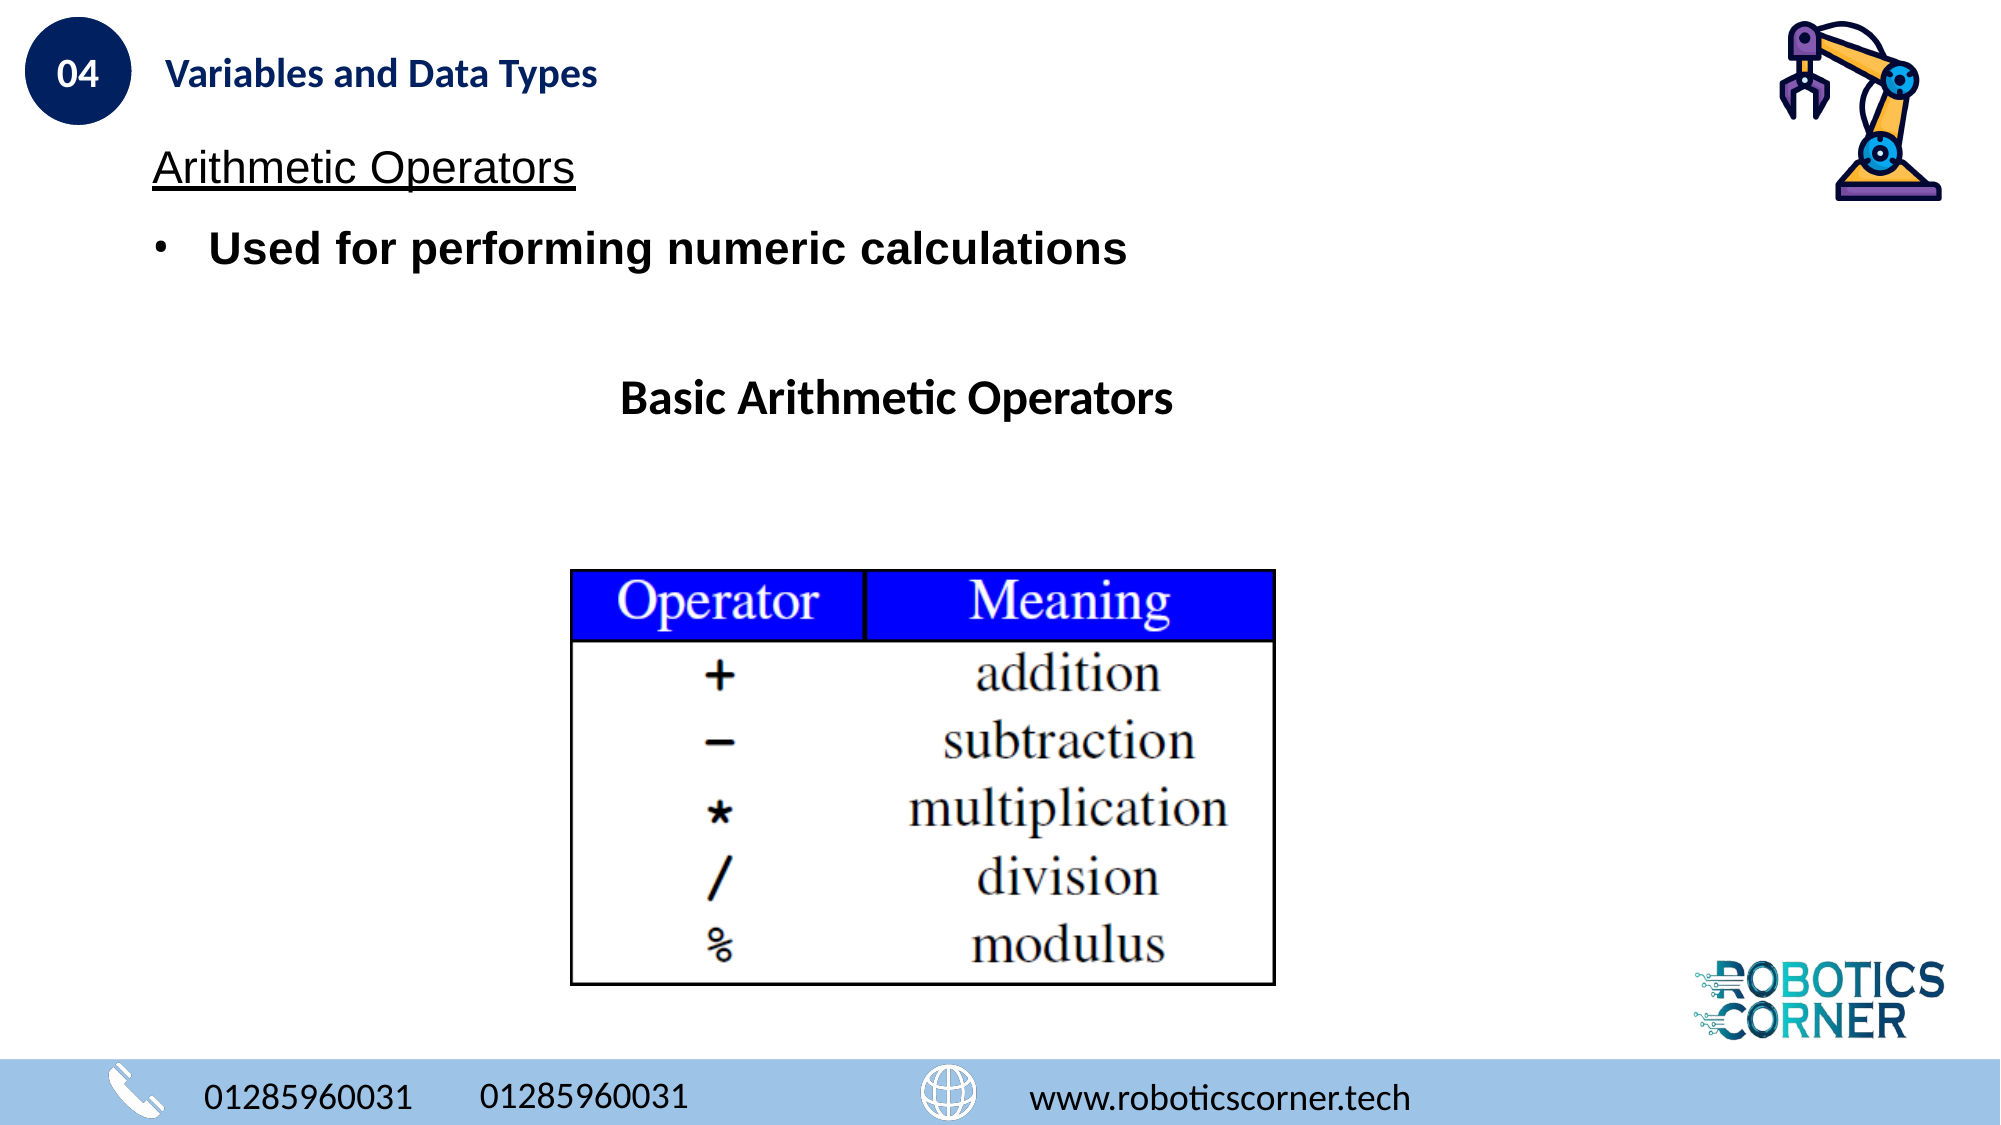

04
Variables and Data Types
# Arithmetic Operators
Used for performing numeric calculations
Basic Arithmetic Operators
01285960031
01285960031
www.roboticscorner.tech